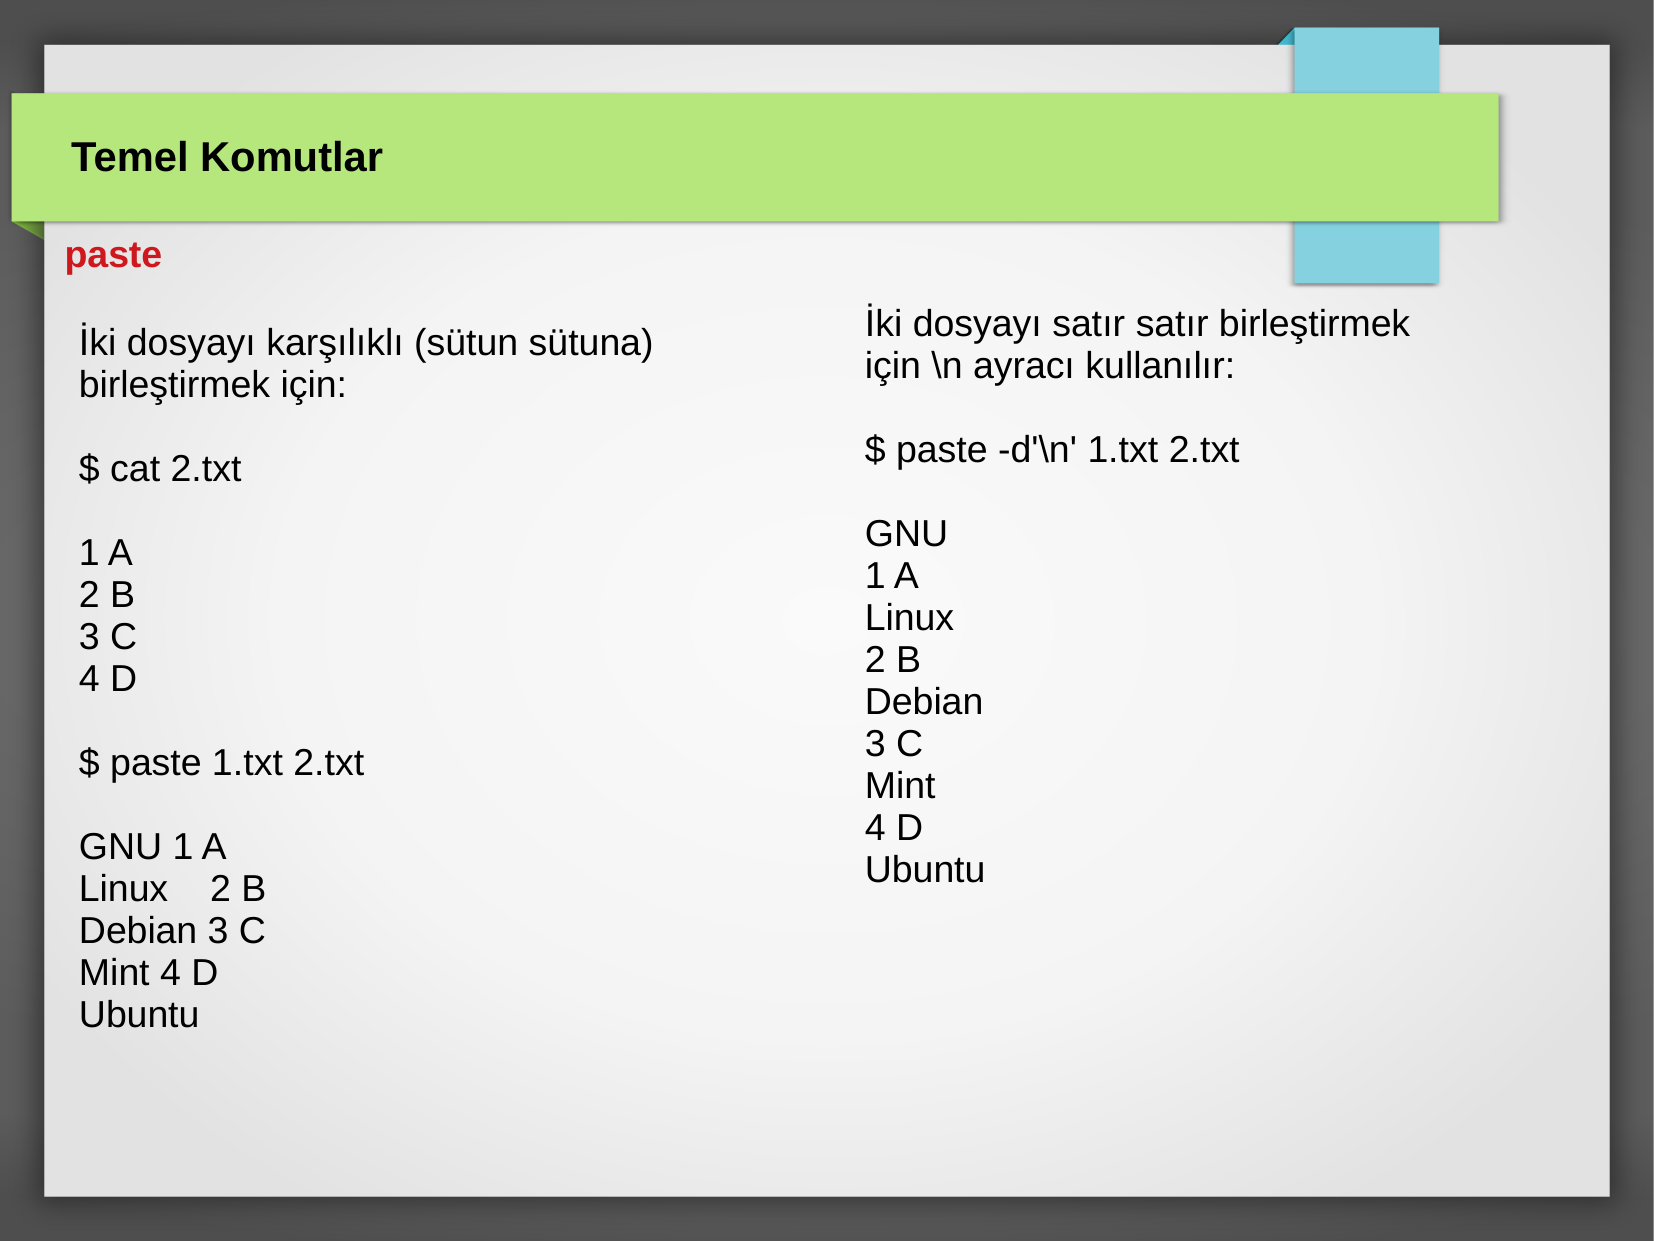

Temel Komutlar
paste
İki dosyayı satır satır birleştirmek için \n ayracı kullanılır:
$ paste -d'\n' 1.txt 2.txt
GNU
1 A
Linux
2 B
Debian
3 C
Mint
4 D
Ubuntu
İki dosyayı karşılıklı (sütun sütuna)
birleştirmek için:
$ cat 2.txt
1 A
2 B
3 C
4 D
$ paste 1.txt 2.txt
GNU 1 A
Linux 2 B
Debian 3 C
Mint 4 D
Ubuntu